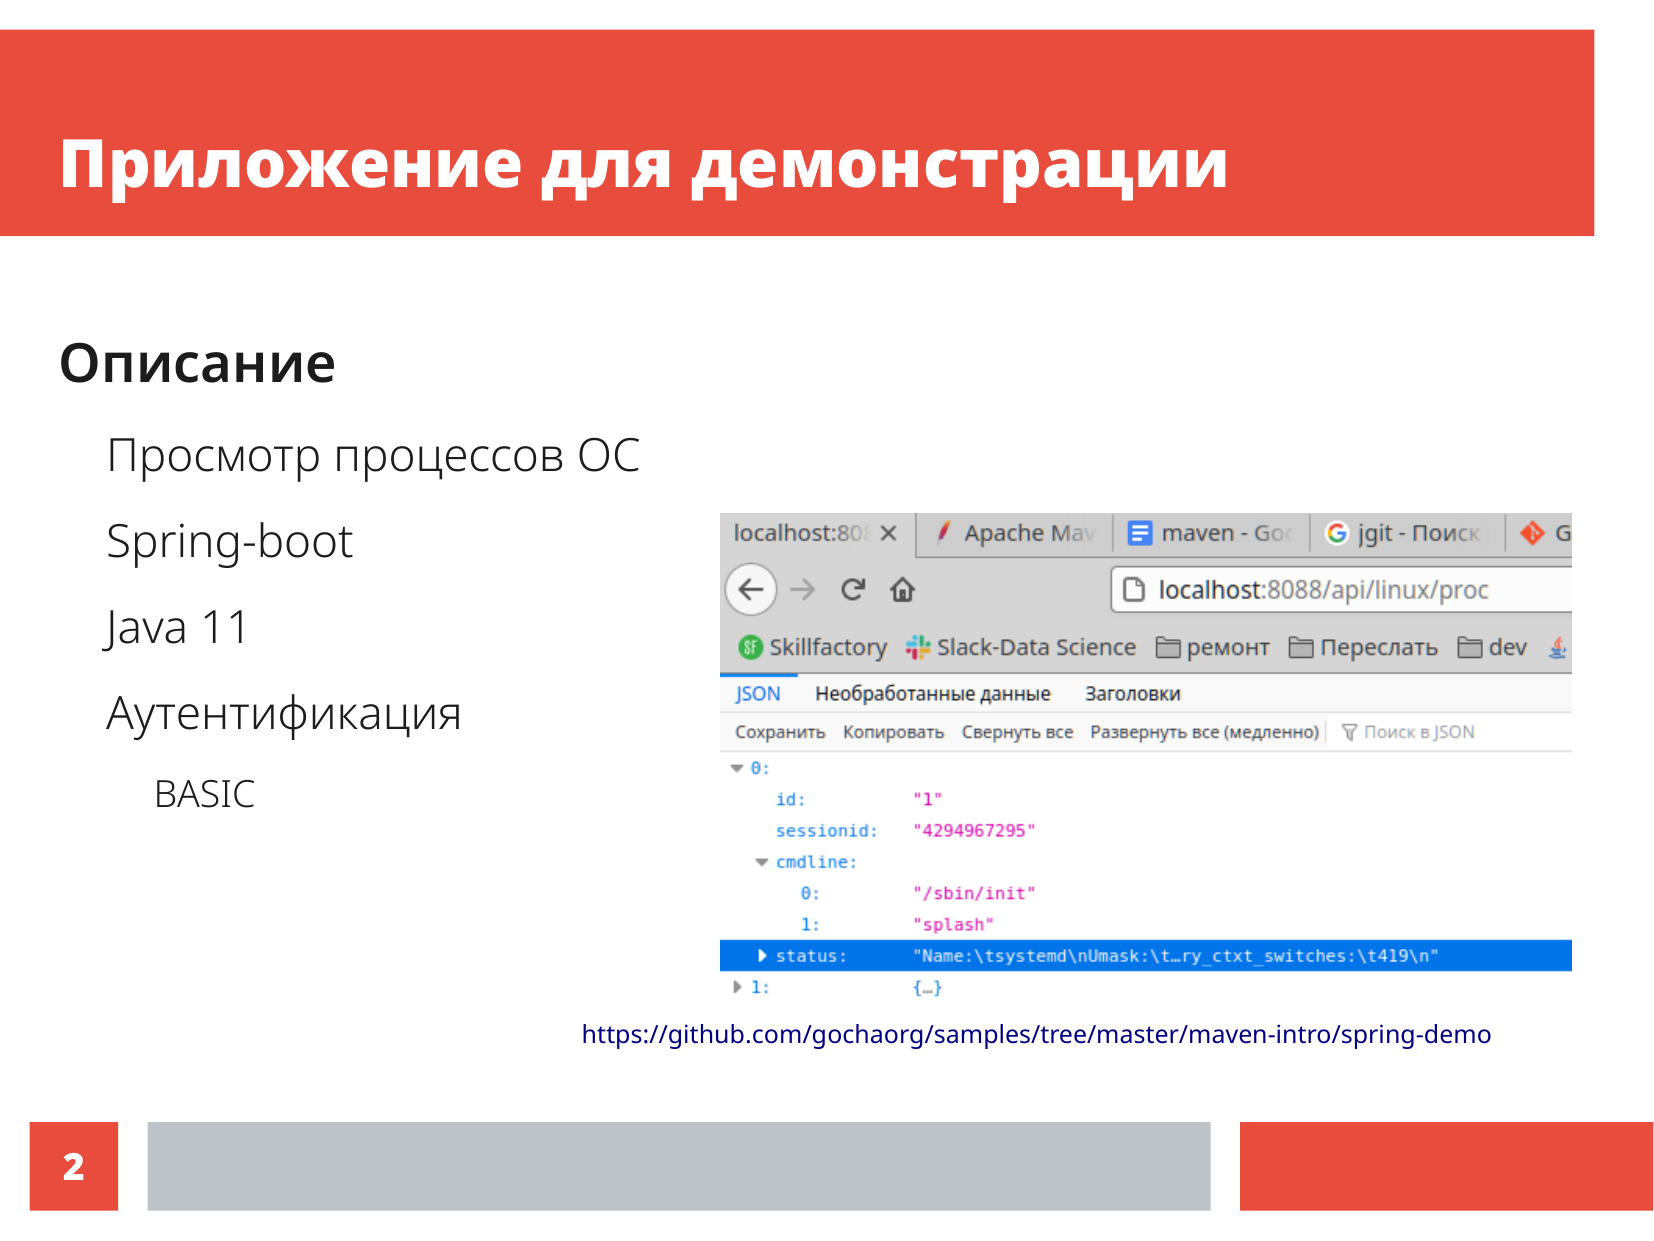

# Приложение для демонстрации
Описание
Просмотр процессов ОС
Spring-boot
Java 11
Аутентификация
BASIC
https://github.com/gochaorg/samples/tree/master/maven-intro/spring-demo
2